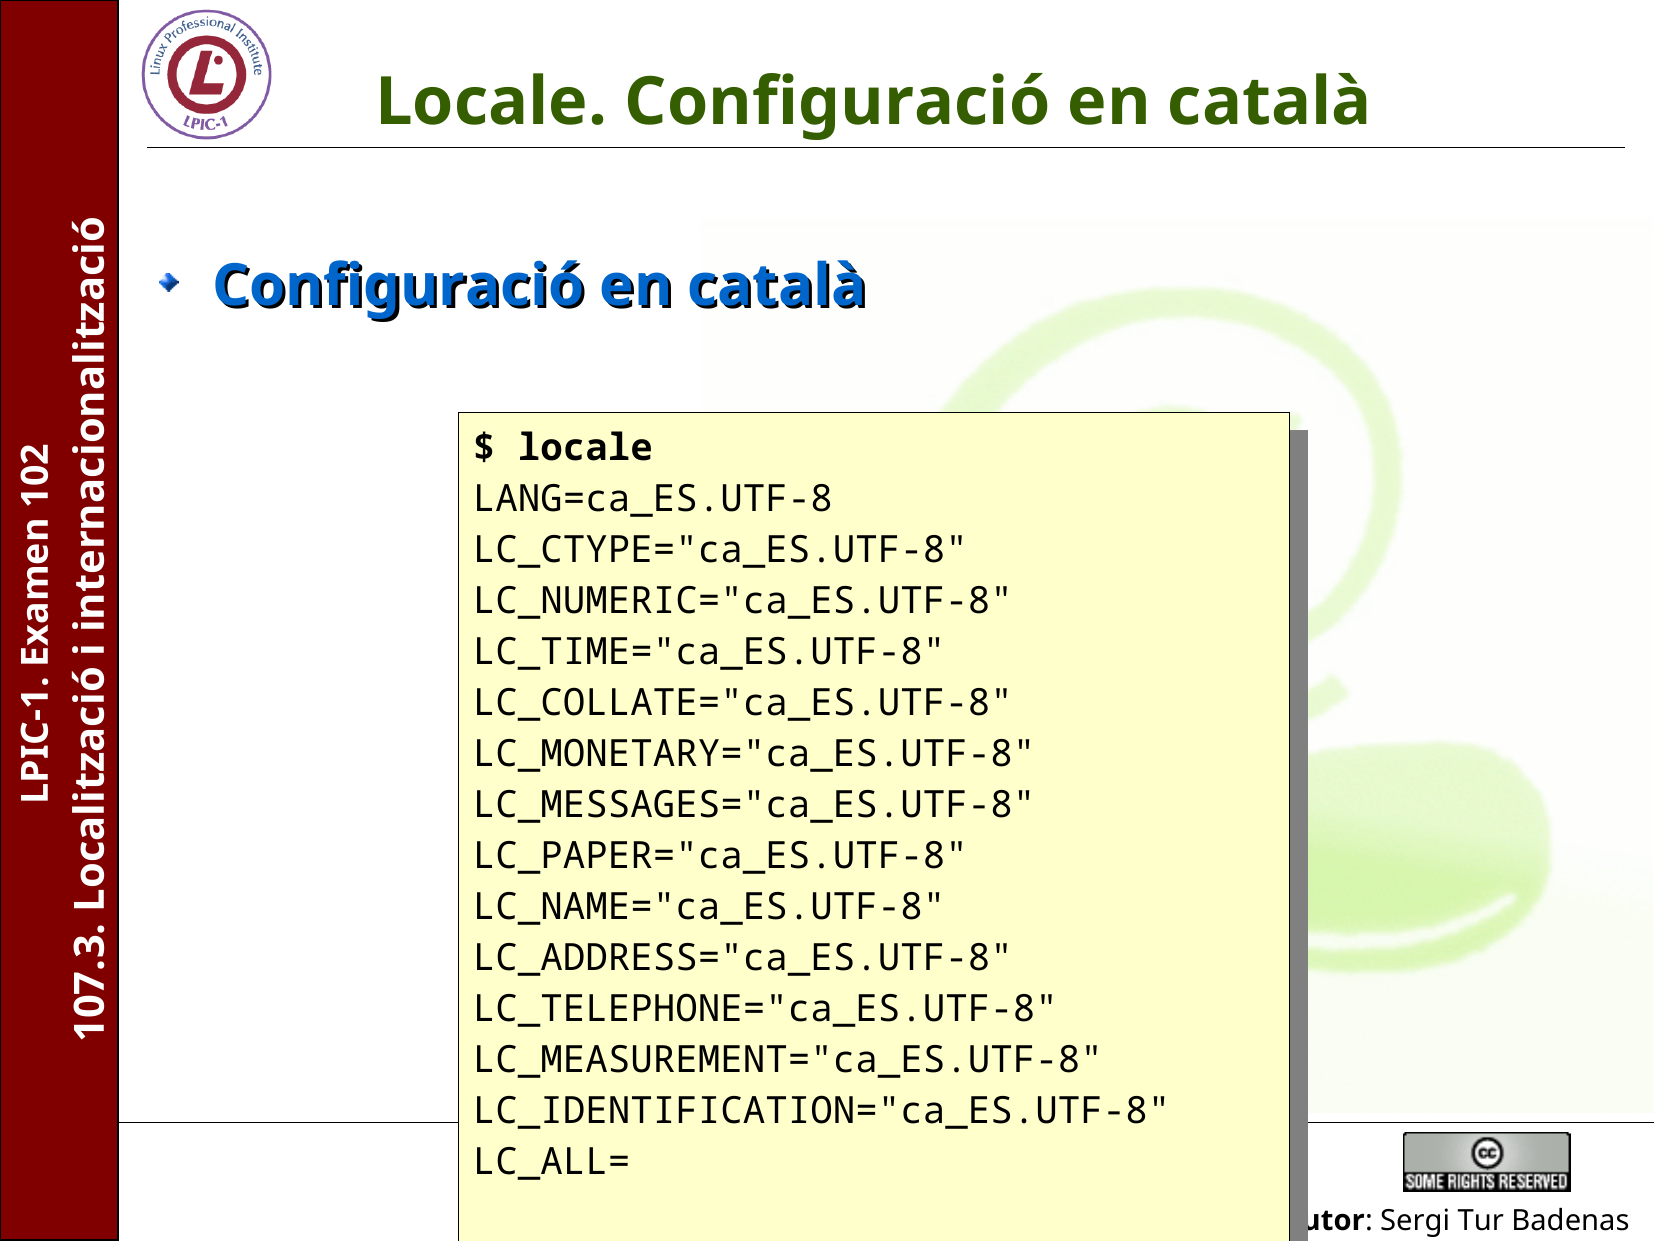

# Locale. Configuració en català
Configuració en català
$ locale
LANG=ca_ES.UTF-8
LC_CTYPE="ca_ES.UTF-8"
LC_NUMERIC="ca_ES.UTF-8"
LC_TIME="ca_ES.UTF-8"
LC_COLLATE="ca_ES.UTF-8"
LC_MONETARY="ca_ES.UTF-8"
LC_MESSAGES="ca_ES.UTF-8"
LC_PAPER="ca_ES.UTF-8"
LC_NAME="ca_ES.UTF-8"
LC_ADDRESS="ca_ES.UTF-8"
LC_TELEPHONE="ca_ES.UTF-8"
LC_MEASUREMENT="ca_ES.UTF-8"
LC_IDENTIFICATION="ca_ES.UTF-8"
LC_ALL=